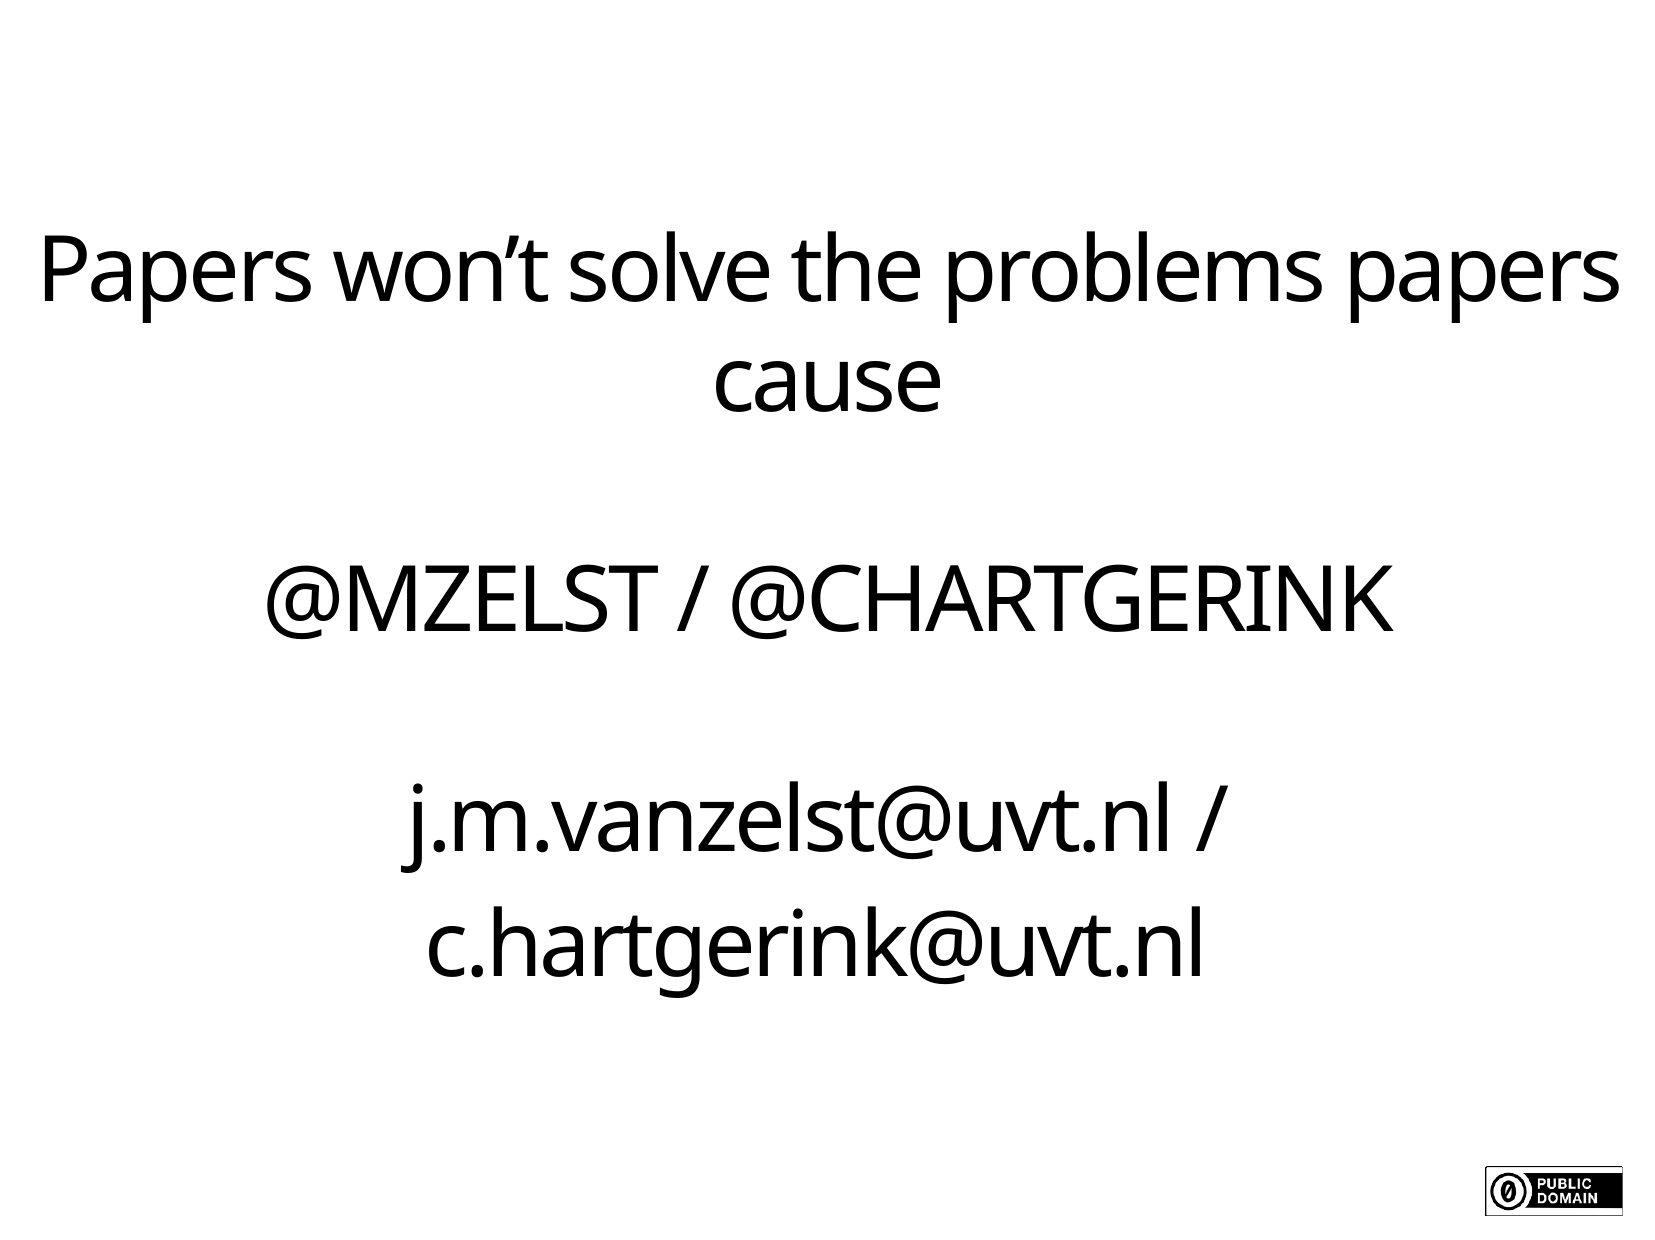

Papers won’t solve the problems papers cause
@MZELST / @CHARTGERINK
j.m.vanzelst@uvt.nl / c.hartgerink@uvt.nl